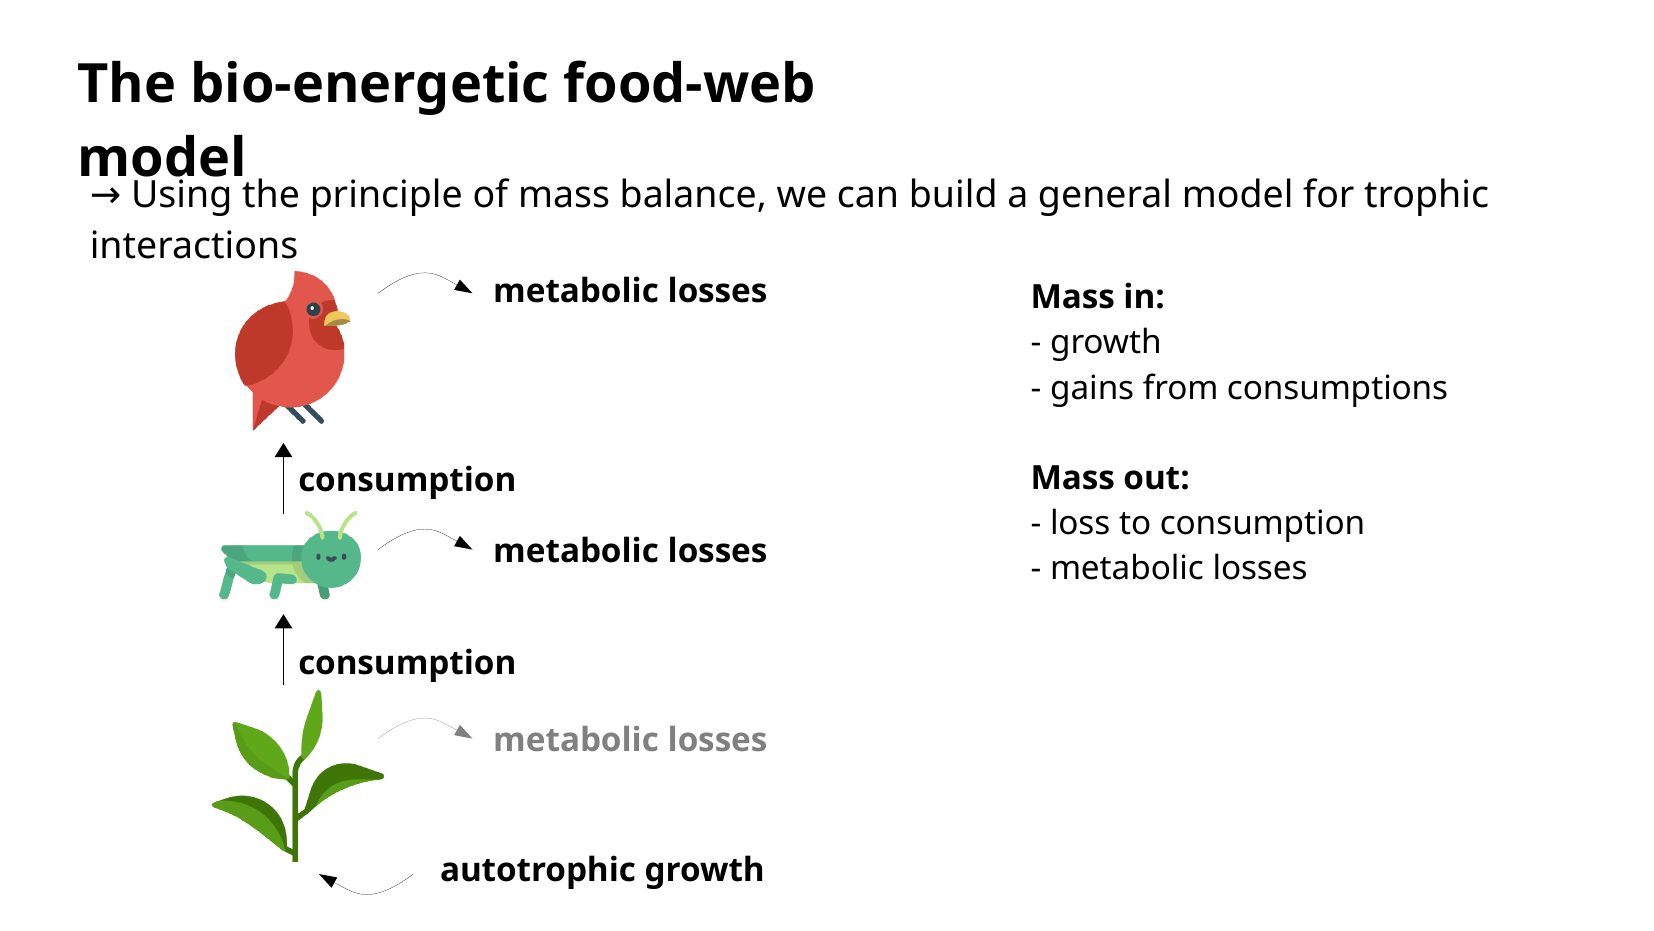

The bio-energetic food-web model
→ Using the principle of mass balance, we can build a general model for trophic interactions
metabolic losses
Mass in:
- growth
- gains from consumptions
Mass out:
- loss to consumption
- metabolic losses
consumption
metabolic losses
consumption
metabolic losses
autotrophic growth